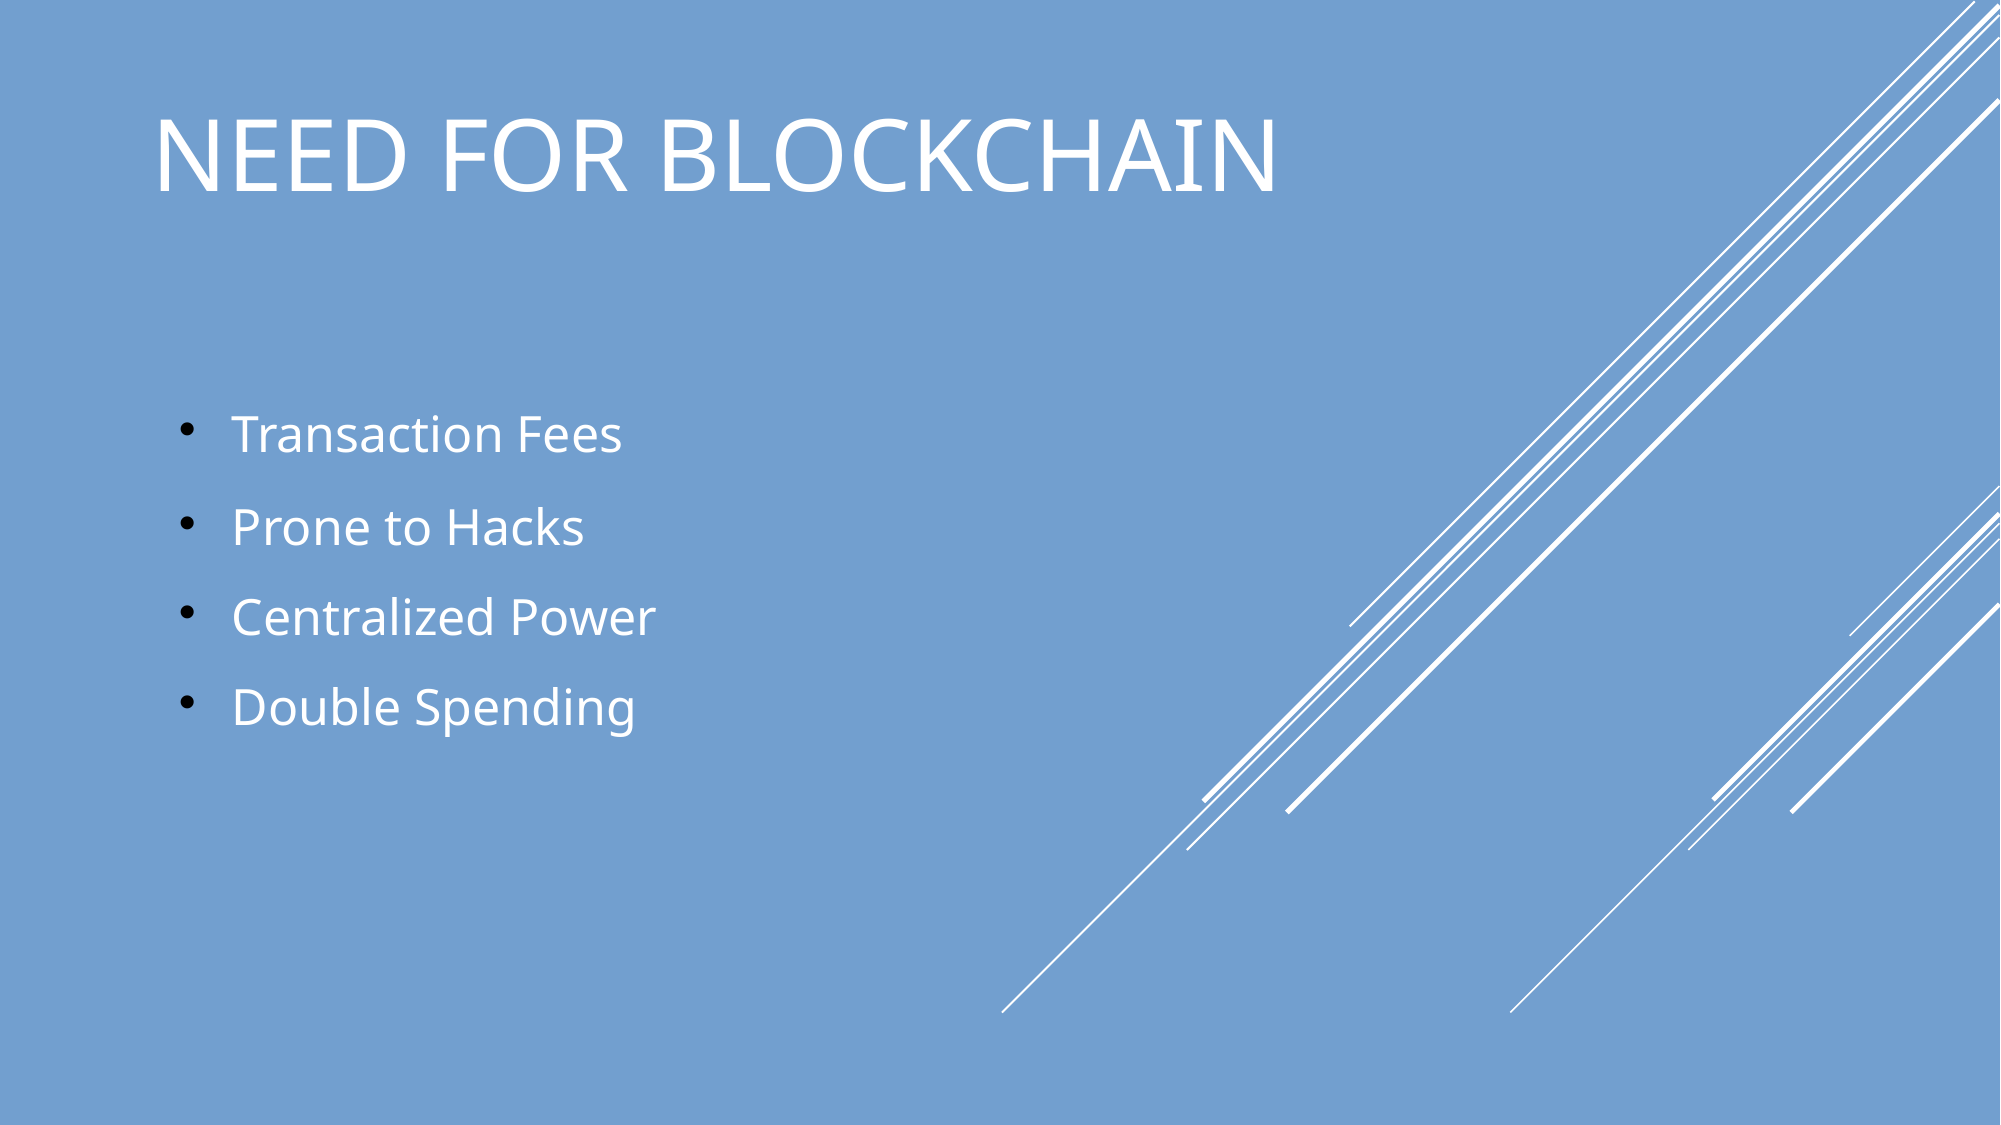

NEED FOR BLOCKCHAIN
Transaction Fees
Prone to Hacks
Centralized Power
Double Spending